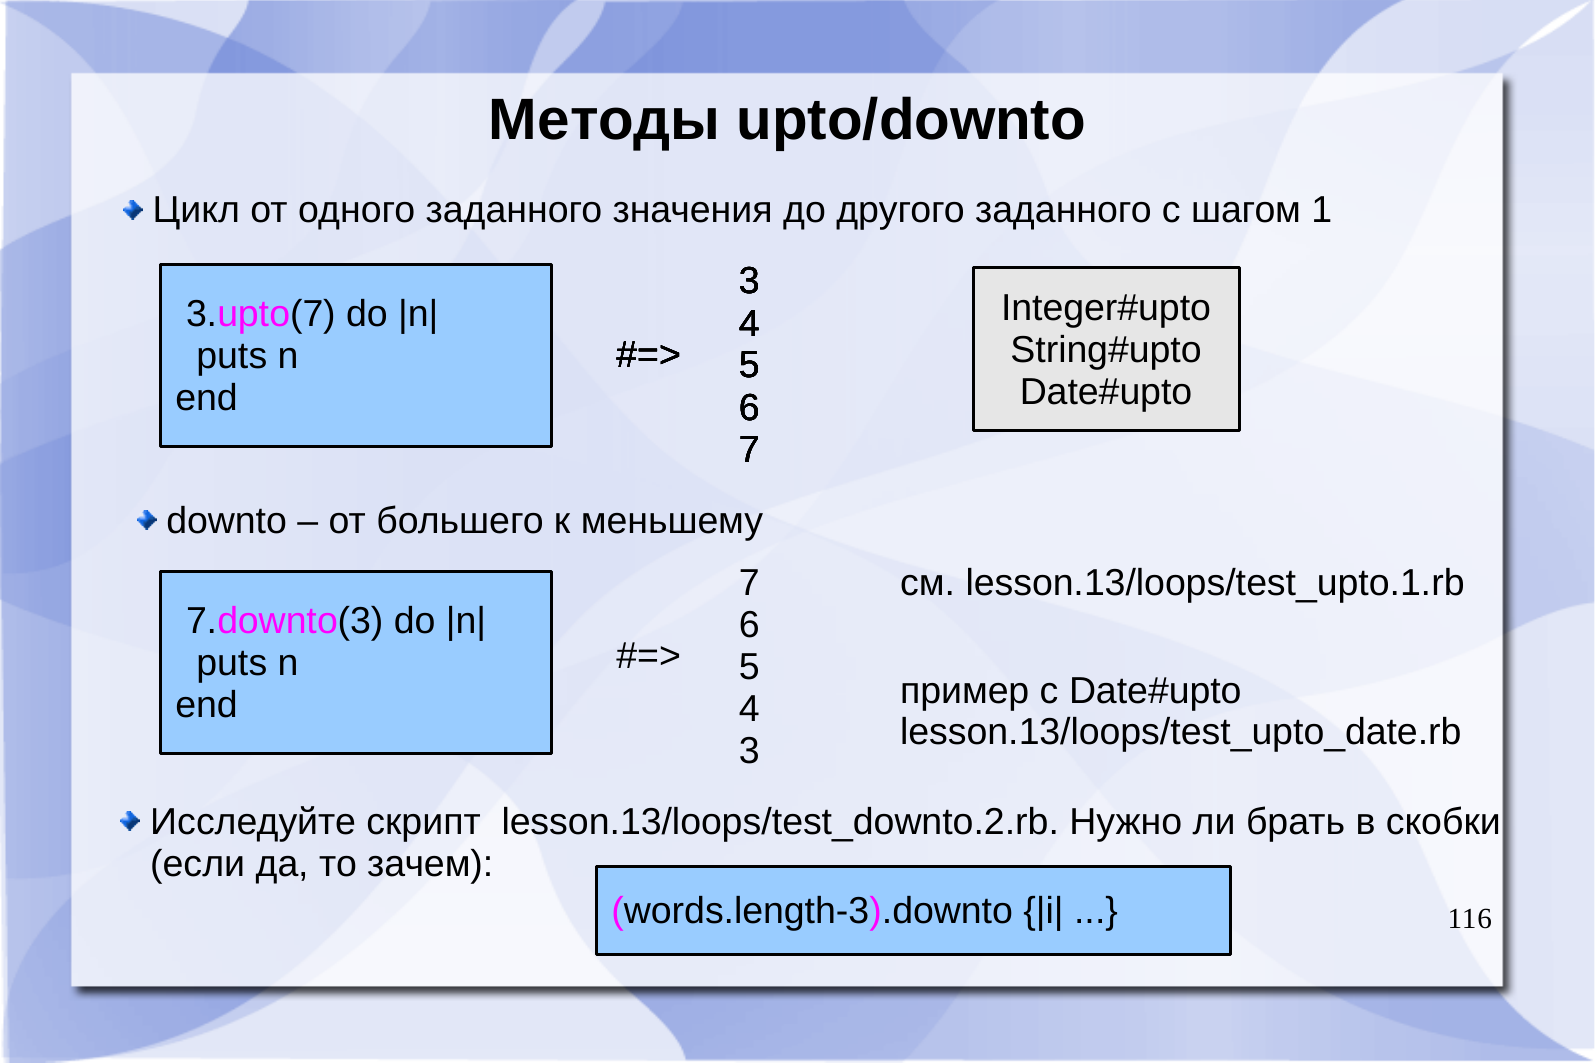

# Методы upto/downto
 Цикл от одного заданного значения до другого заданного с шагом 1
3
4
5
6
7
#=>
3
4
5
6
7
#=>
3
4
5
6
7
#=>
3
4
5
6
7
#=>
3
4
5
6
7
#=>
 3.upto(7) do |n|
 puts n
end
Integer#upto
String#upto
Date#upto
 downto – от большего к меньшему
см. lesson.13/loops/test_upto.1.rb
 7.downto(3) do |n|
 puts n
end
7
6
5
4
3
#=>
пример с Date#upto
lesson.13/loops/test_upto_date.rb
 Исследуйте скрипт lesson.13/loops/test_downto.2.rb. Нужно ли брать в скобки
 (если да, то зачем):
(words.length-3).downto {|i| ...}
116